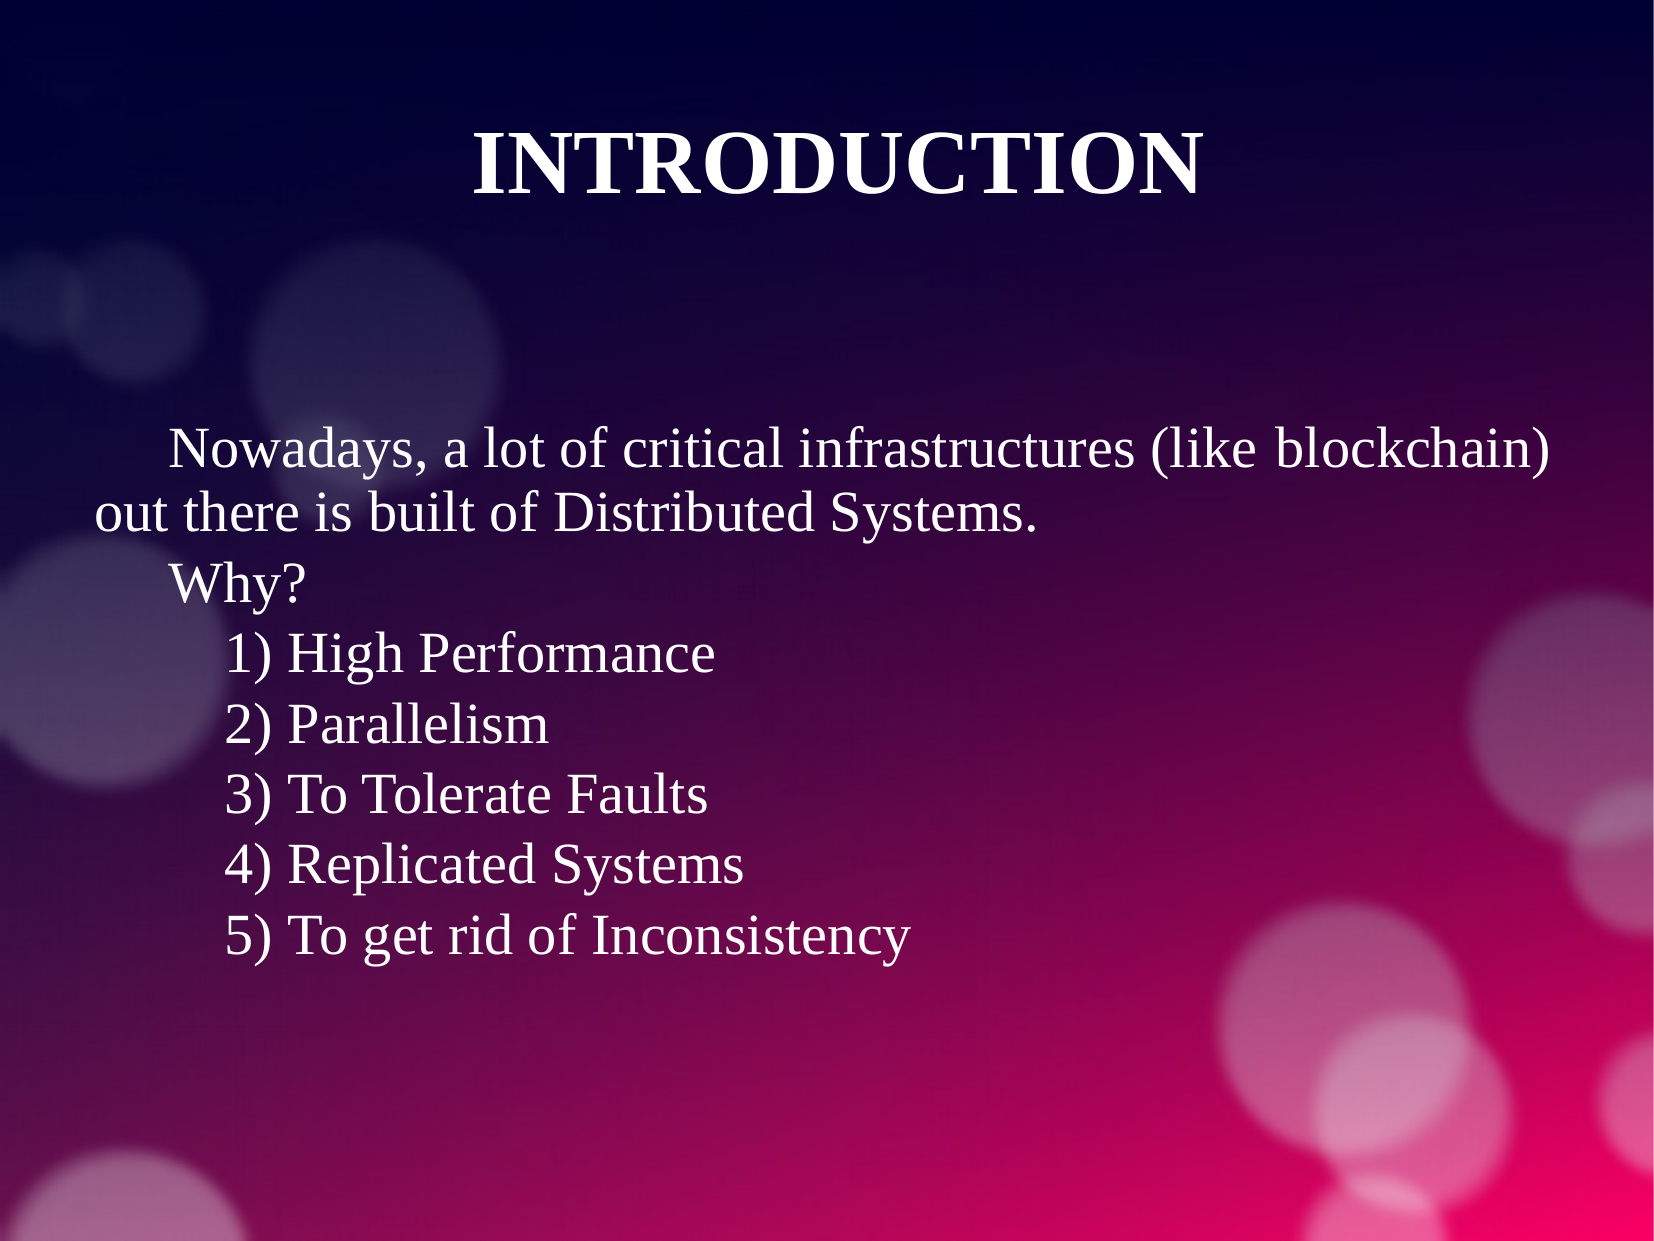

# INTRODUCTION
	Nowadays, a lot of critical infrastructures (like 	blockchain) out there is built of Distributed Systems.
	Why?
 High Performance
 Parallelism
 To Tolerate Faults
 Replicated Systems
 To get rid of Inconsistency